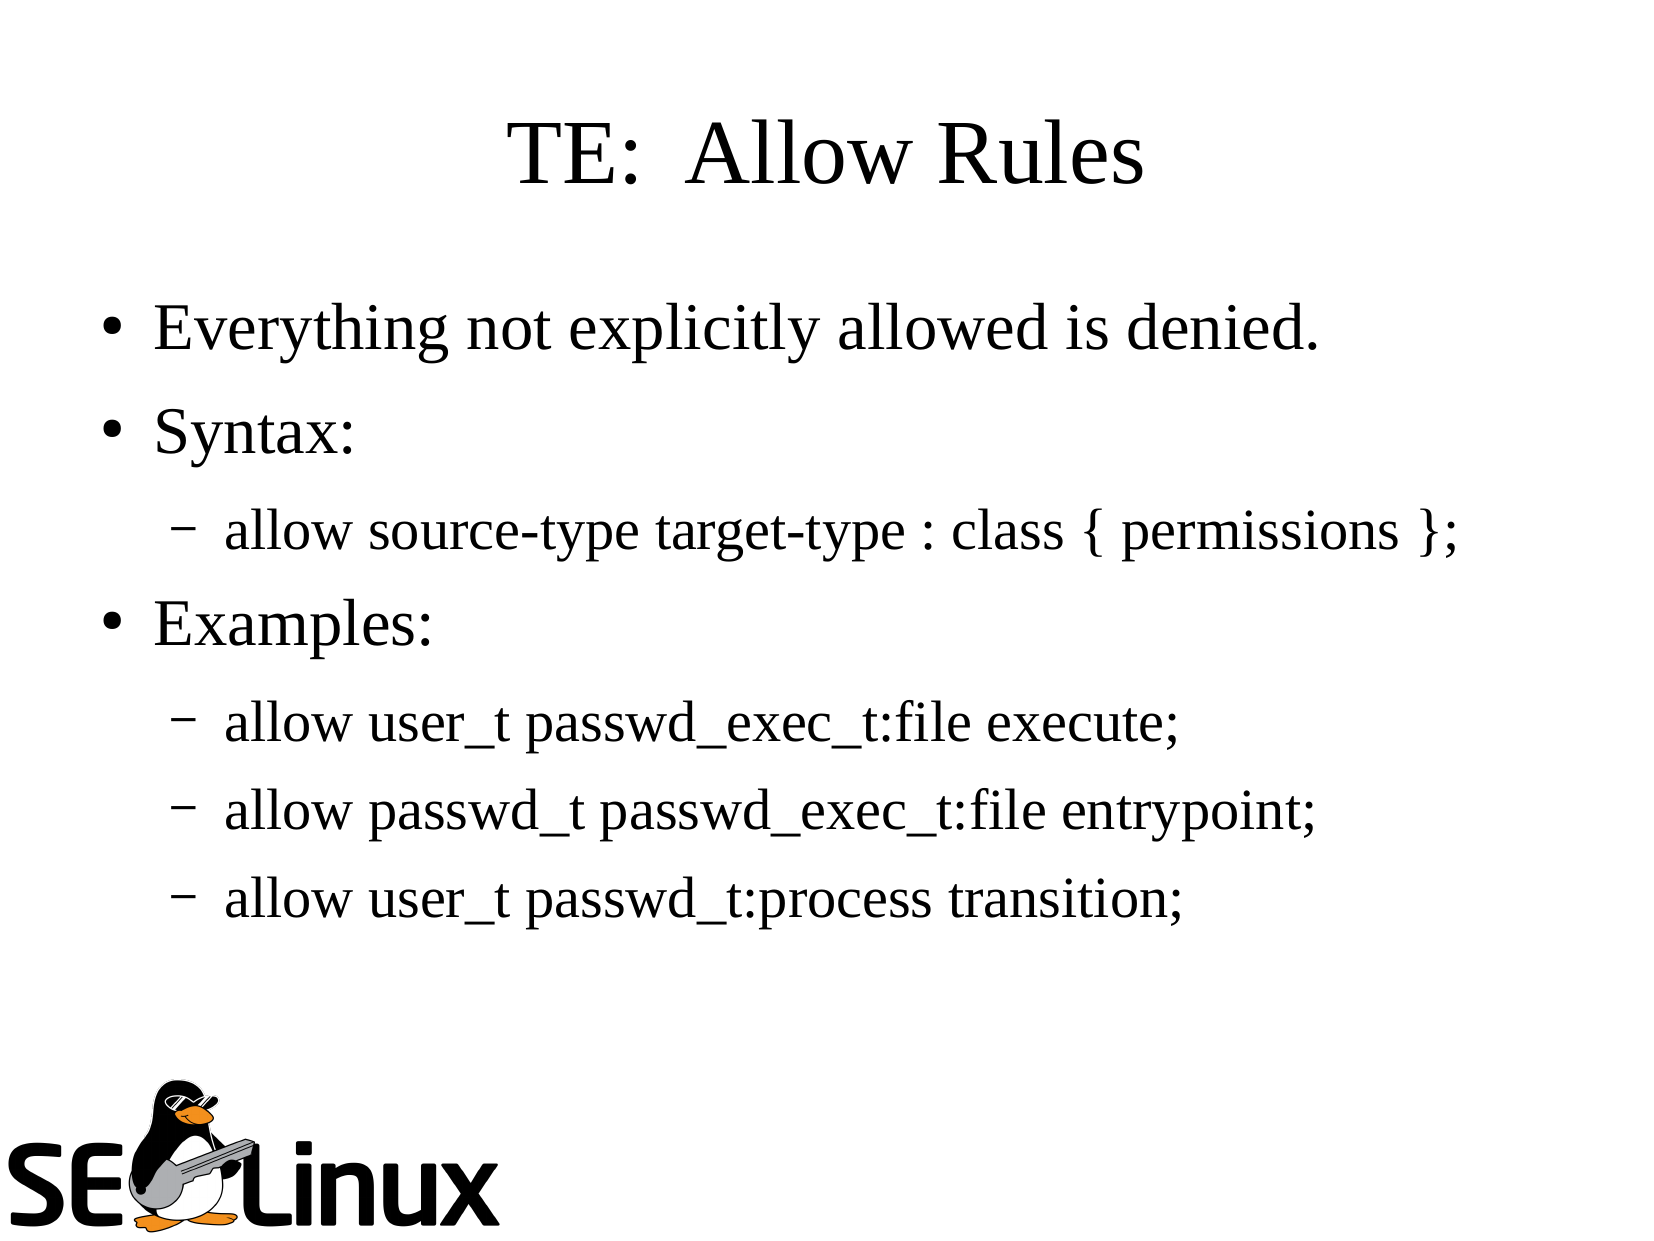

# TE: Allow Rules
Everything not explicitly allowed is denied.
Syntax:
allow source-type target-type : class { permissions };
Examples:
allow user_t passwd_exec_t:file execute;
allow passwd_t passwd_exec_t:file entrypoint;
allow user_t passwd_t:process transition;